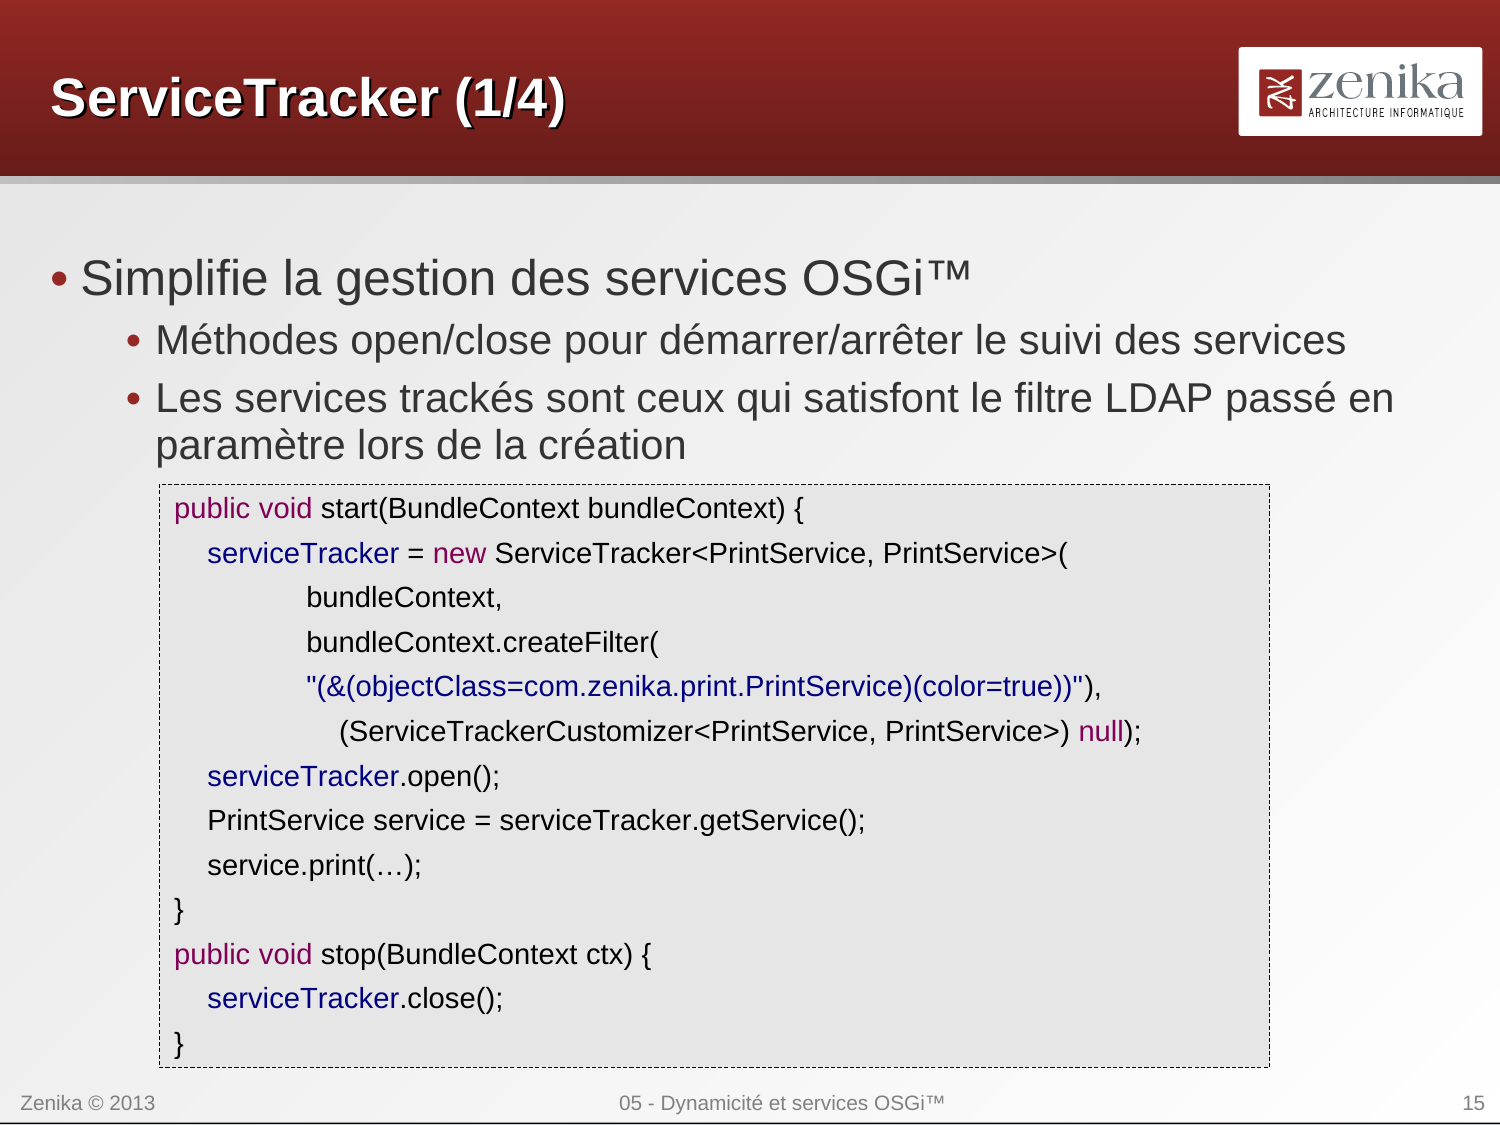

# ServiceTracker (1/4)
Simplifie la gestion des services OSGi™
Méthodes open/close pour démarrer/arrêter le suivi des services
Les services trackés sont ceux qui satisfont le filtre LDAP passé en paramètre lors de la création
public void start(BundleContext bundleContext) {
 serviceTracker = new ServiceTracker<PrintService, PrintService>(
 bundleContext,
 bundleContext.createFilter(
 "(&(objectClass=com.zenika.print.PrintService)(color=true))"),
 (ServiceTrackerCustomizer<PrintService, PrintService>) null);
 serviceTracker.open();
 PrintService service = serviceTracker.getService();
 service.print(…);
}
public void stop(BundleContext ctx) {
 serviceTracker.close();
}